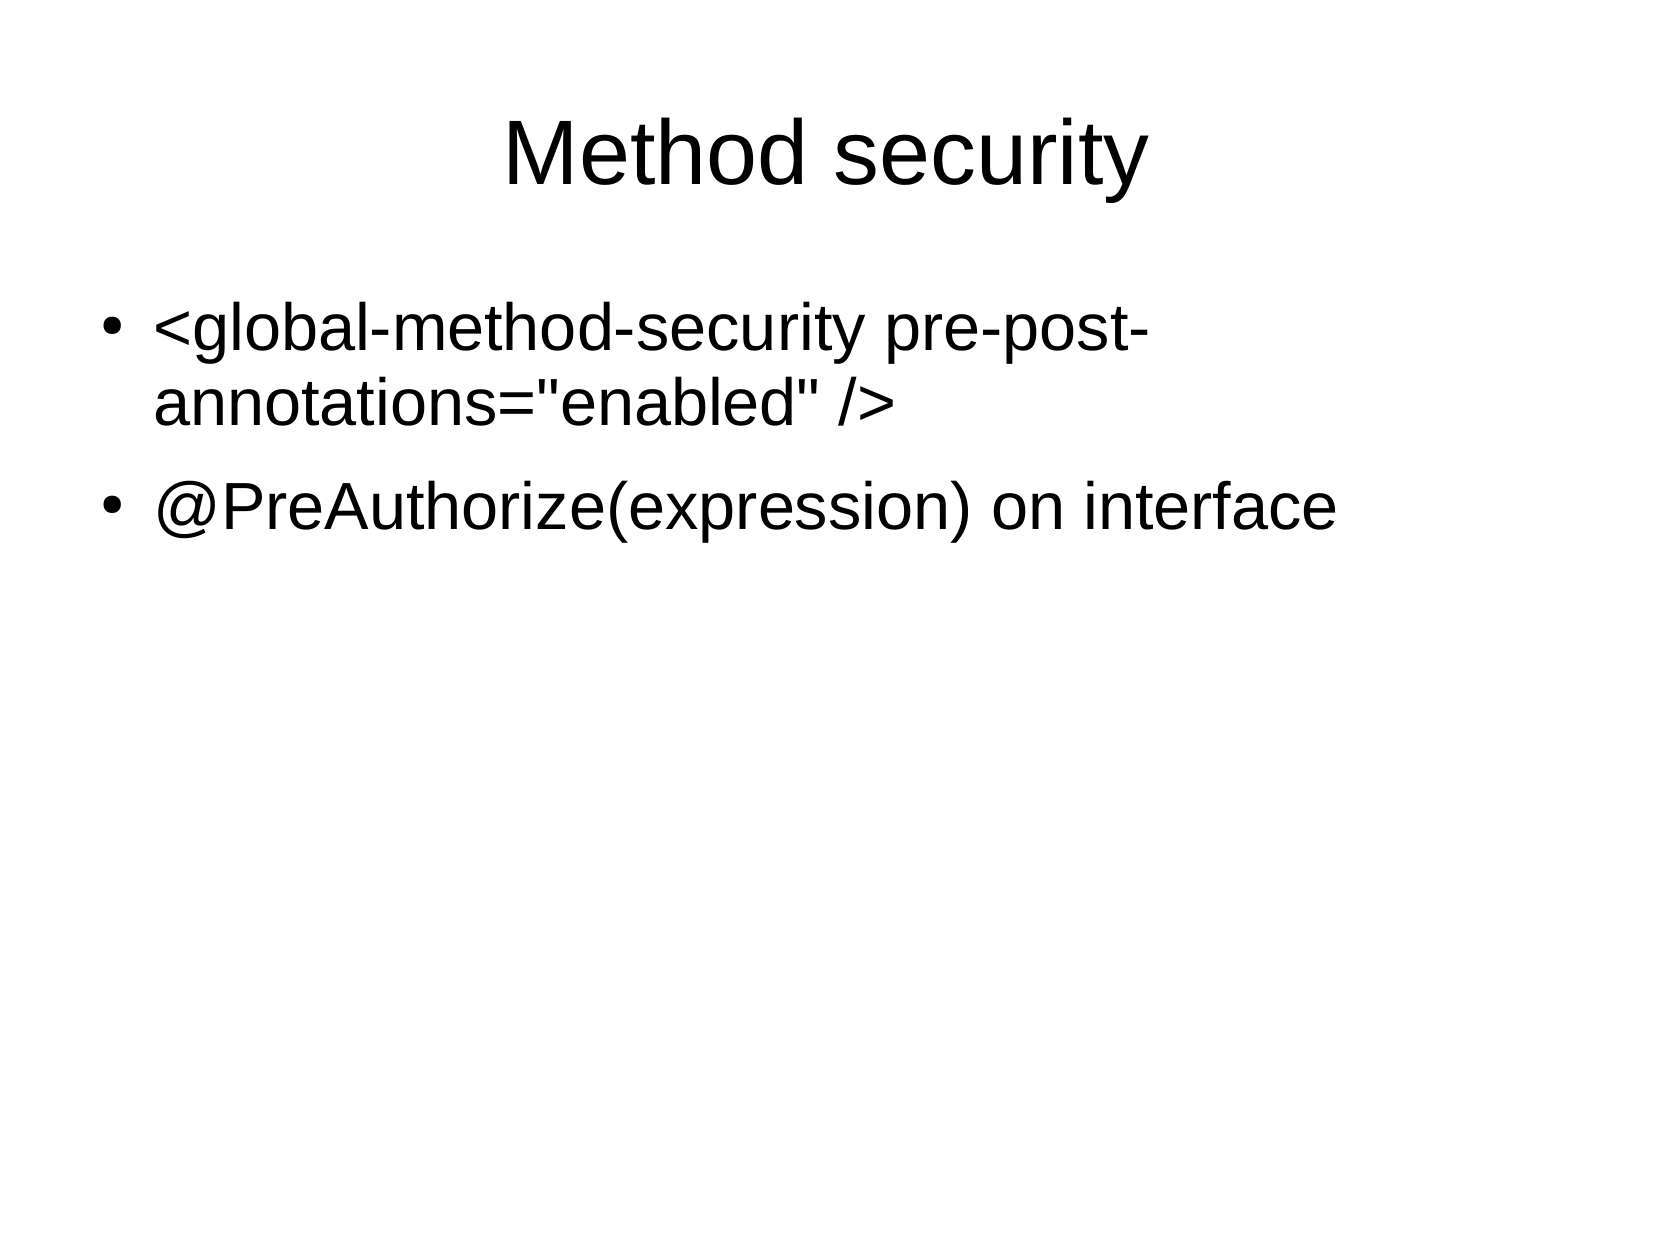

# Method security
<global-method-security pre-post-annotations="enabled" />
@PreAuthorize(expression) on interface